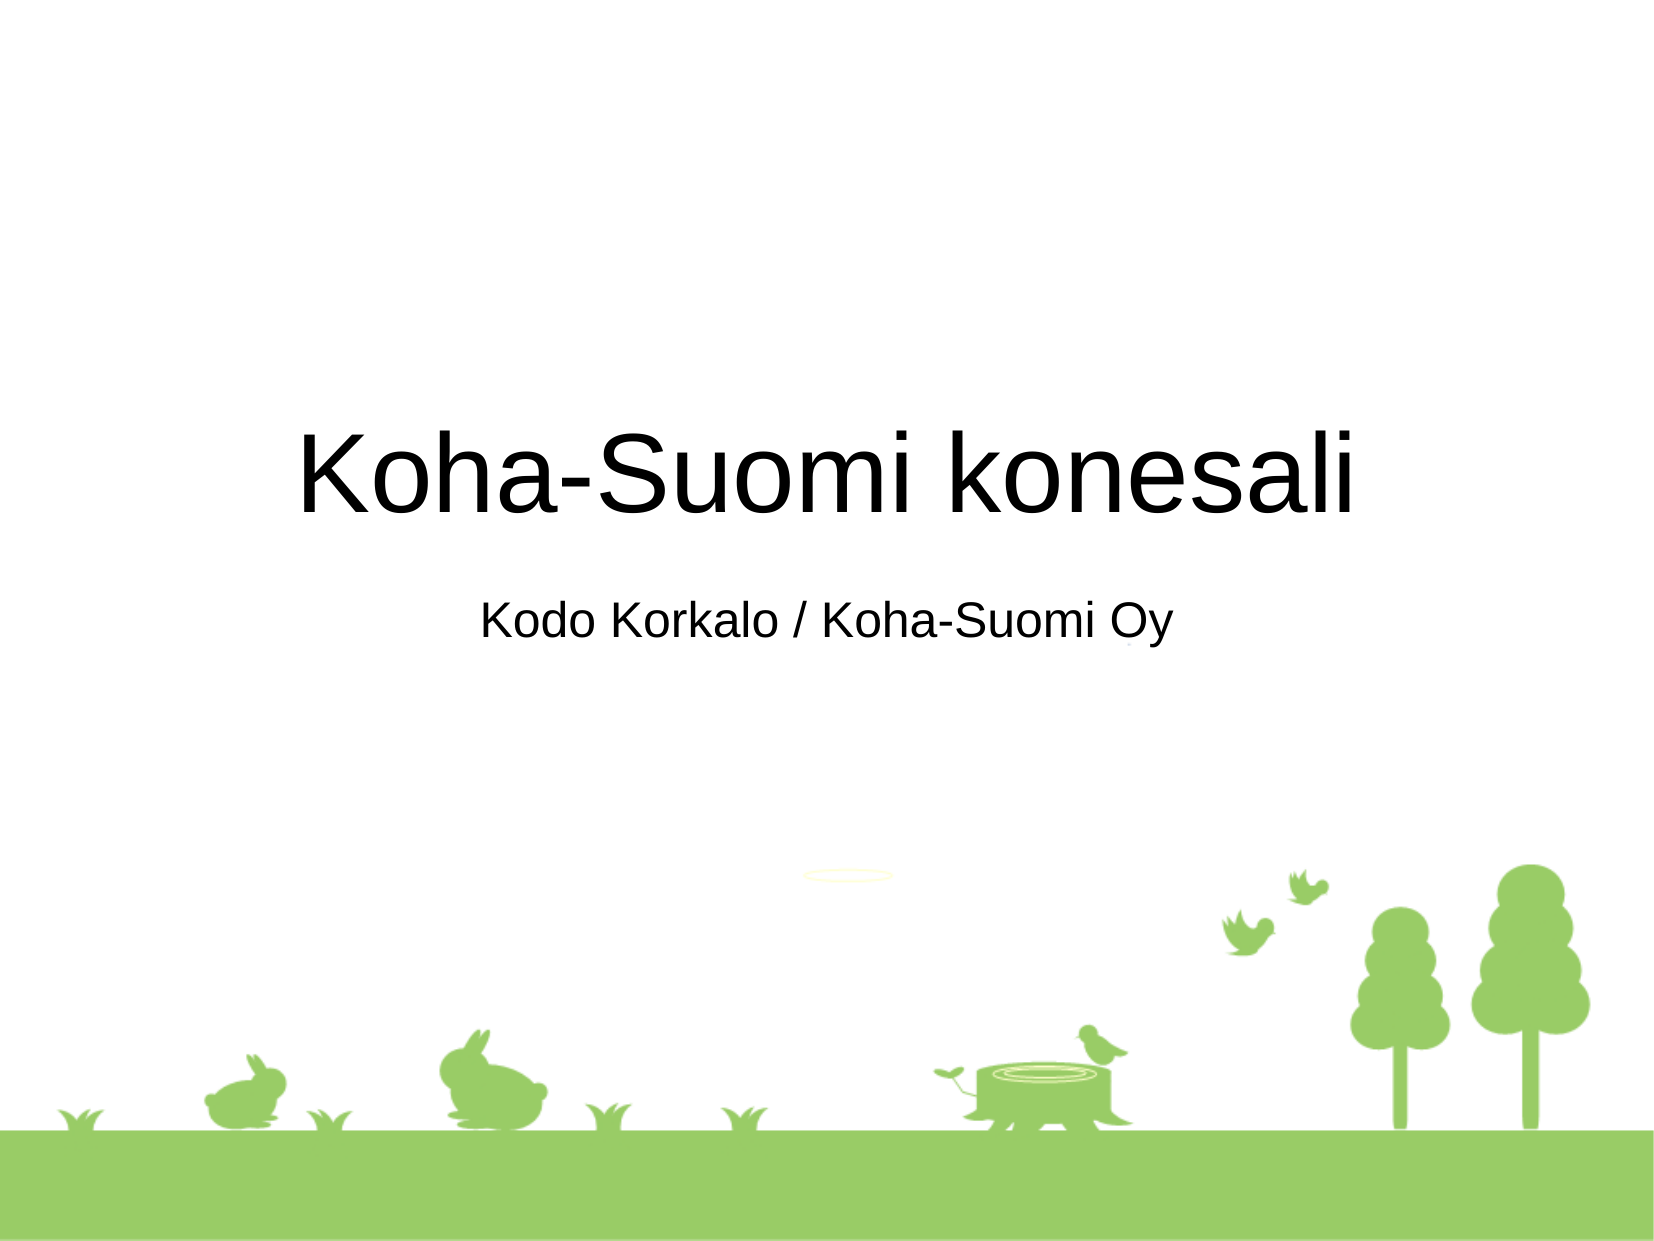

# Koha-Suomi konesali
Kodo Korkalo / Koha-Suomi Oy